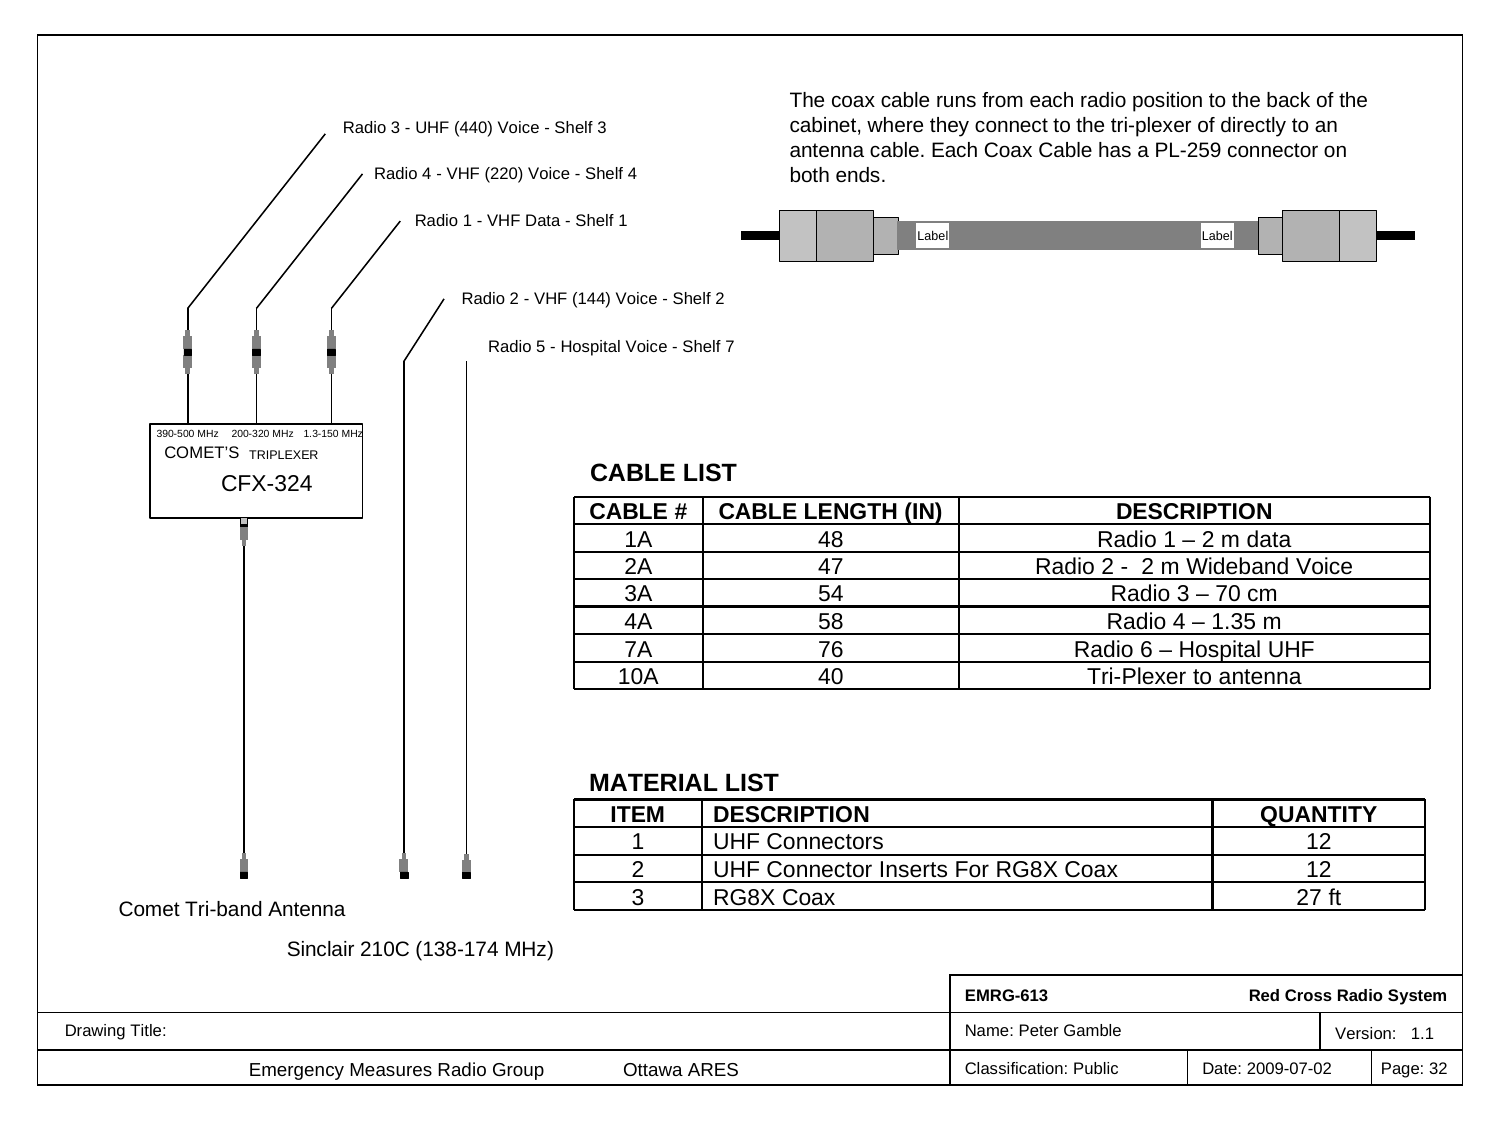

The coax cable runs from each radio position to the back of the cabinet, where they connect to the tri-plexer of directly to an antenna cable. Each Coax Cable has a PL-259 connector on both ends.
Radio 3 - UHF (440) Voice - Shelf 3
Radio 4 - VHF (220) Voice - Shelf 4
Radio 1 - VHF Data - Shelf 1
Radio 2 - VHF (144) Voice - Shelf 2
Radio 5 - Hospital Voice - Shelf 7
390-500 MHz
200-320 MHz
1.3-150 MHz
COMET’S
TRIPLEXER
CABLE LIST
CFX-324
CABLE #
CABLE LENGTH (IN)
DESCRIPTION
1A
48
Radio 1 – 2 m data
2A
47
Radio 2 - 2 m Wideband Voice
3A
54
Radio 3 – 70 cm
4A
58
Radio 4 – 1.35 m
7A
76
Radio 6 – Hospital UHF
10A
40
Tri-Plexer to antenna
MATERIAL LIST
ITEM
DESCRIPTION
QUANTITY
1
UHF Connectors
12
2
UHF Connector Inserts For RG8X Coax
12
3
RG8X Coax
27 ft
Comet Tri-band Antenna
Sinclair 210C (138-174 MHz)
Emergency Measures Radio Group Ottawa ARES
Page: